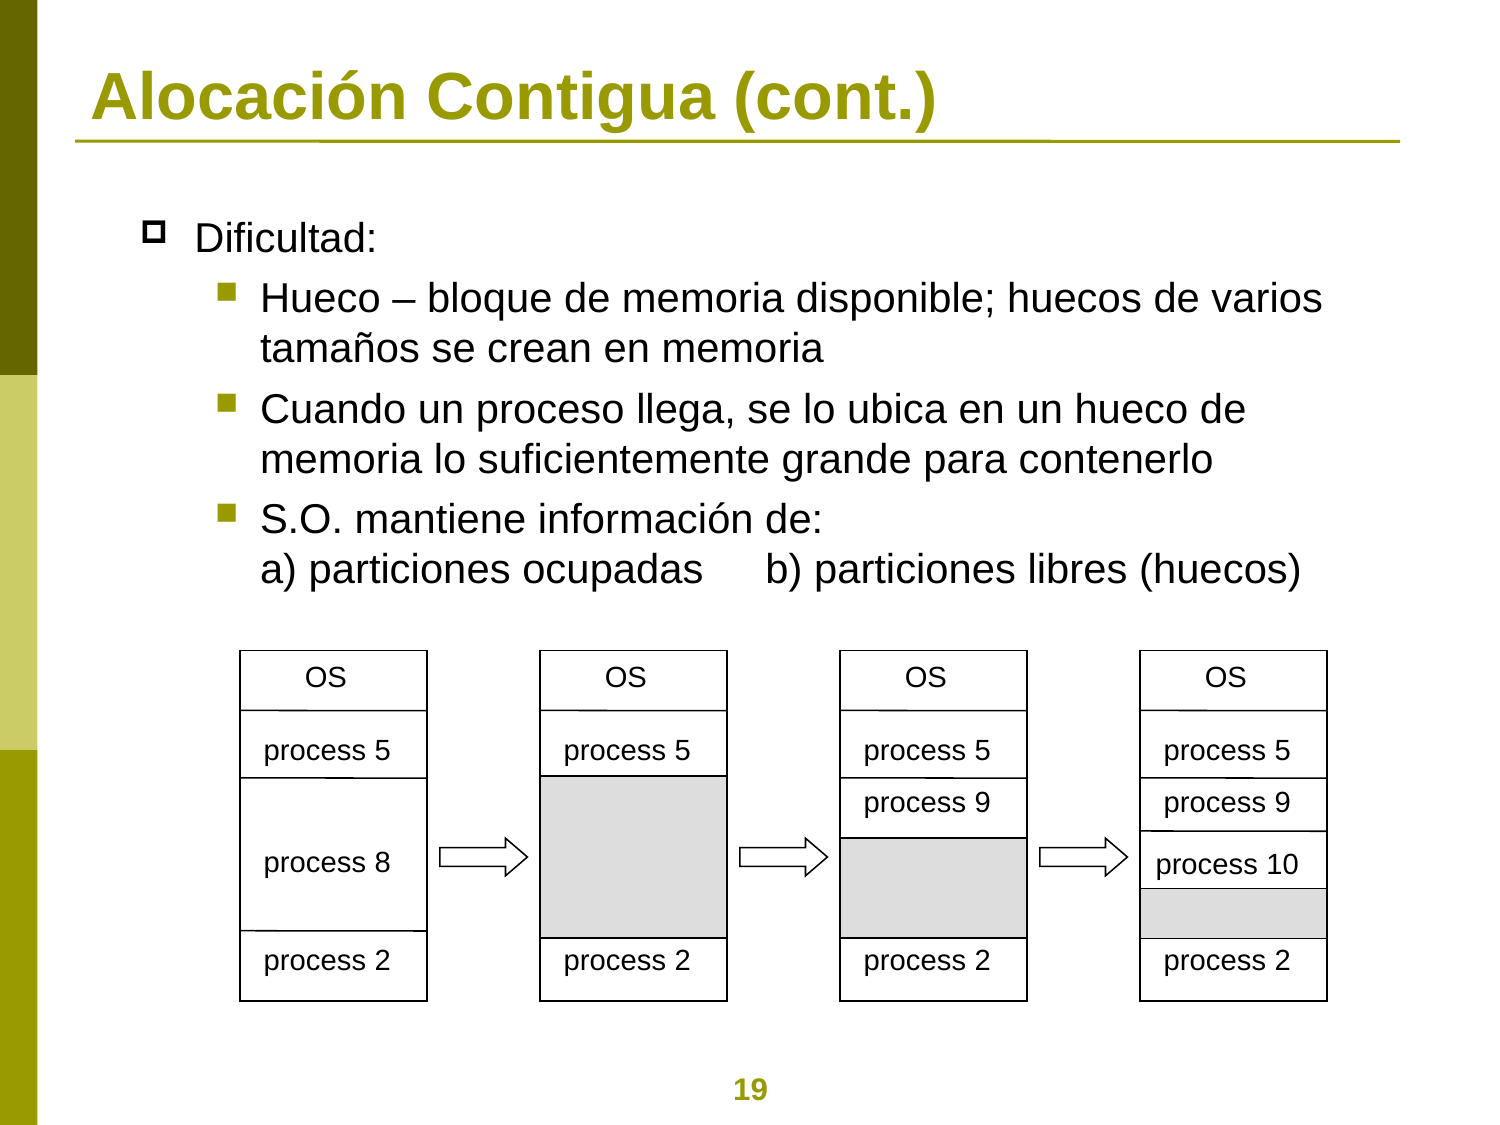

Alocación Contigua (cont.)
Dificultad:
Hueco – bloque de memoria disponible; huecos de varios tamaños se crean en memoria
Cuando un proceso llega, se lo ubica en un hueco de memoria lo suficientemente grande para contenerlo
S.O. mantiene información de:
a) particiones ocupadas 	 b) particiones libres (huecos)
OS
OS
OS
OS
process 5
process 5
process 5
process 5
process 9
process 9
process 8
process 10
process 2
process 2
process 2
process 2